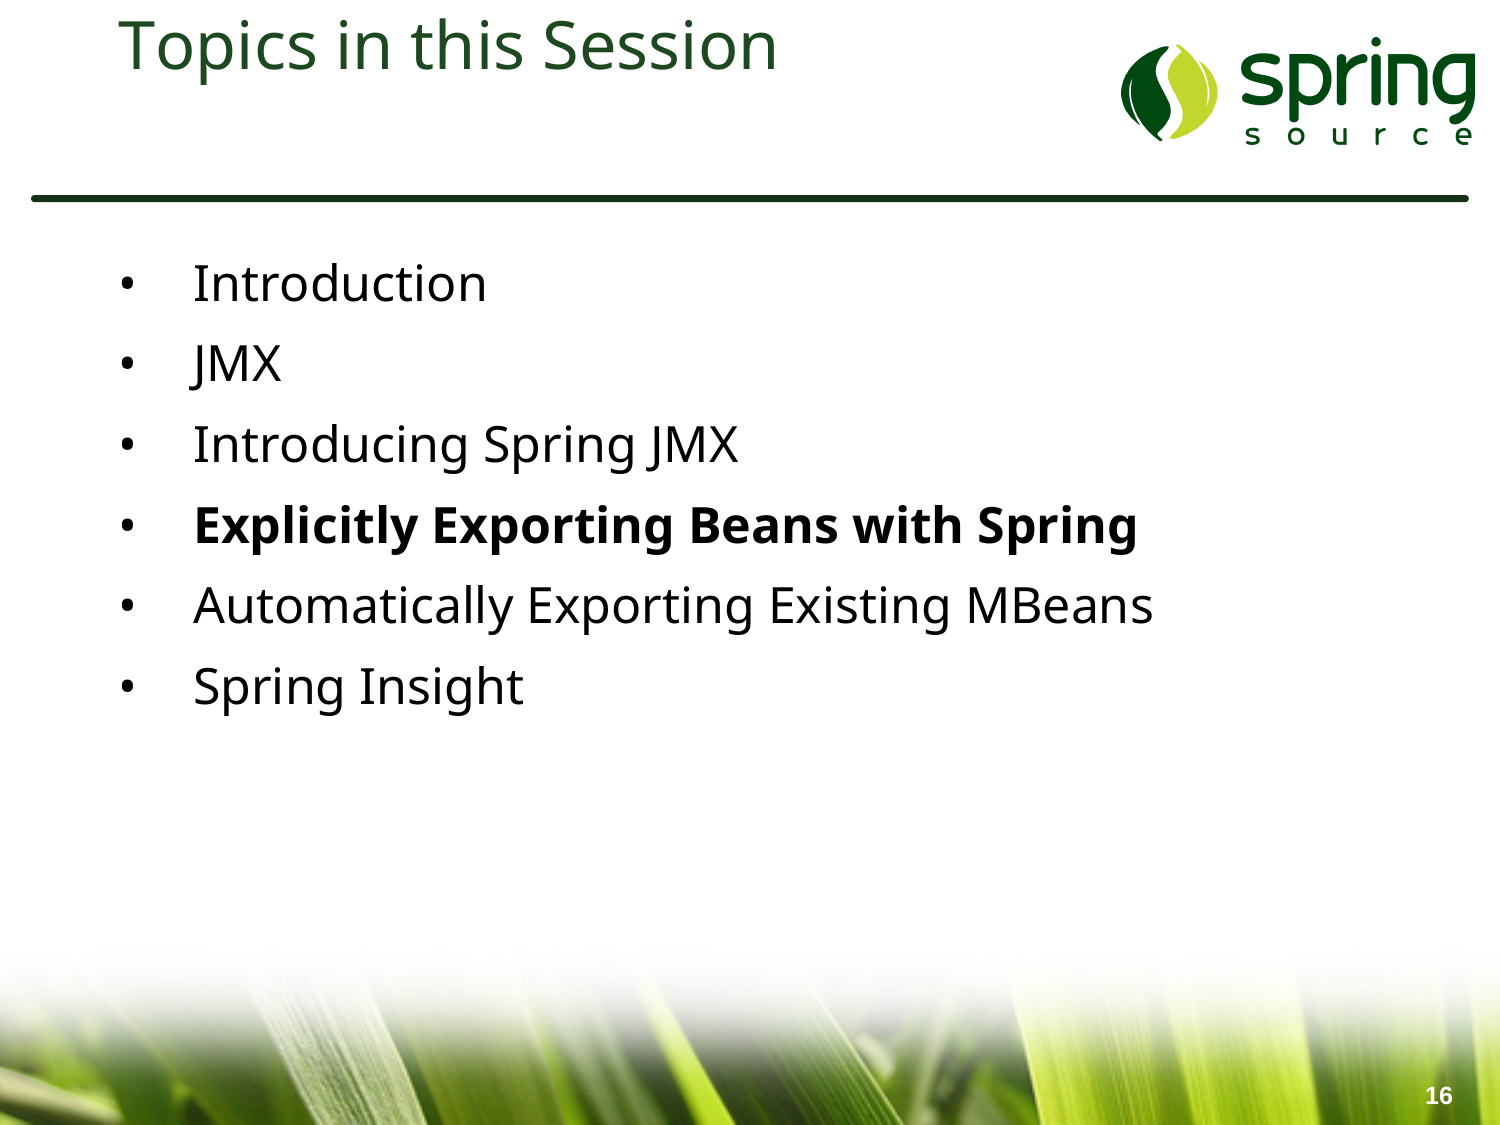

# Topics in this Session
Introduction
JMX
Introducing Spring JMX
Explicitly Exporting Beans with Spring
Automatically Exporting Existing MBeans
Spring Insight